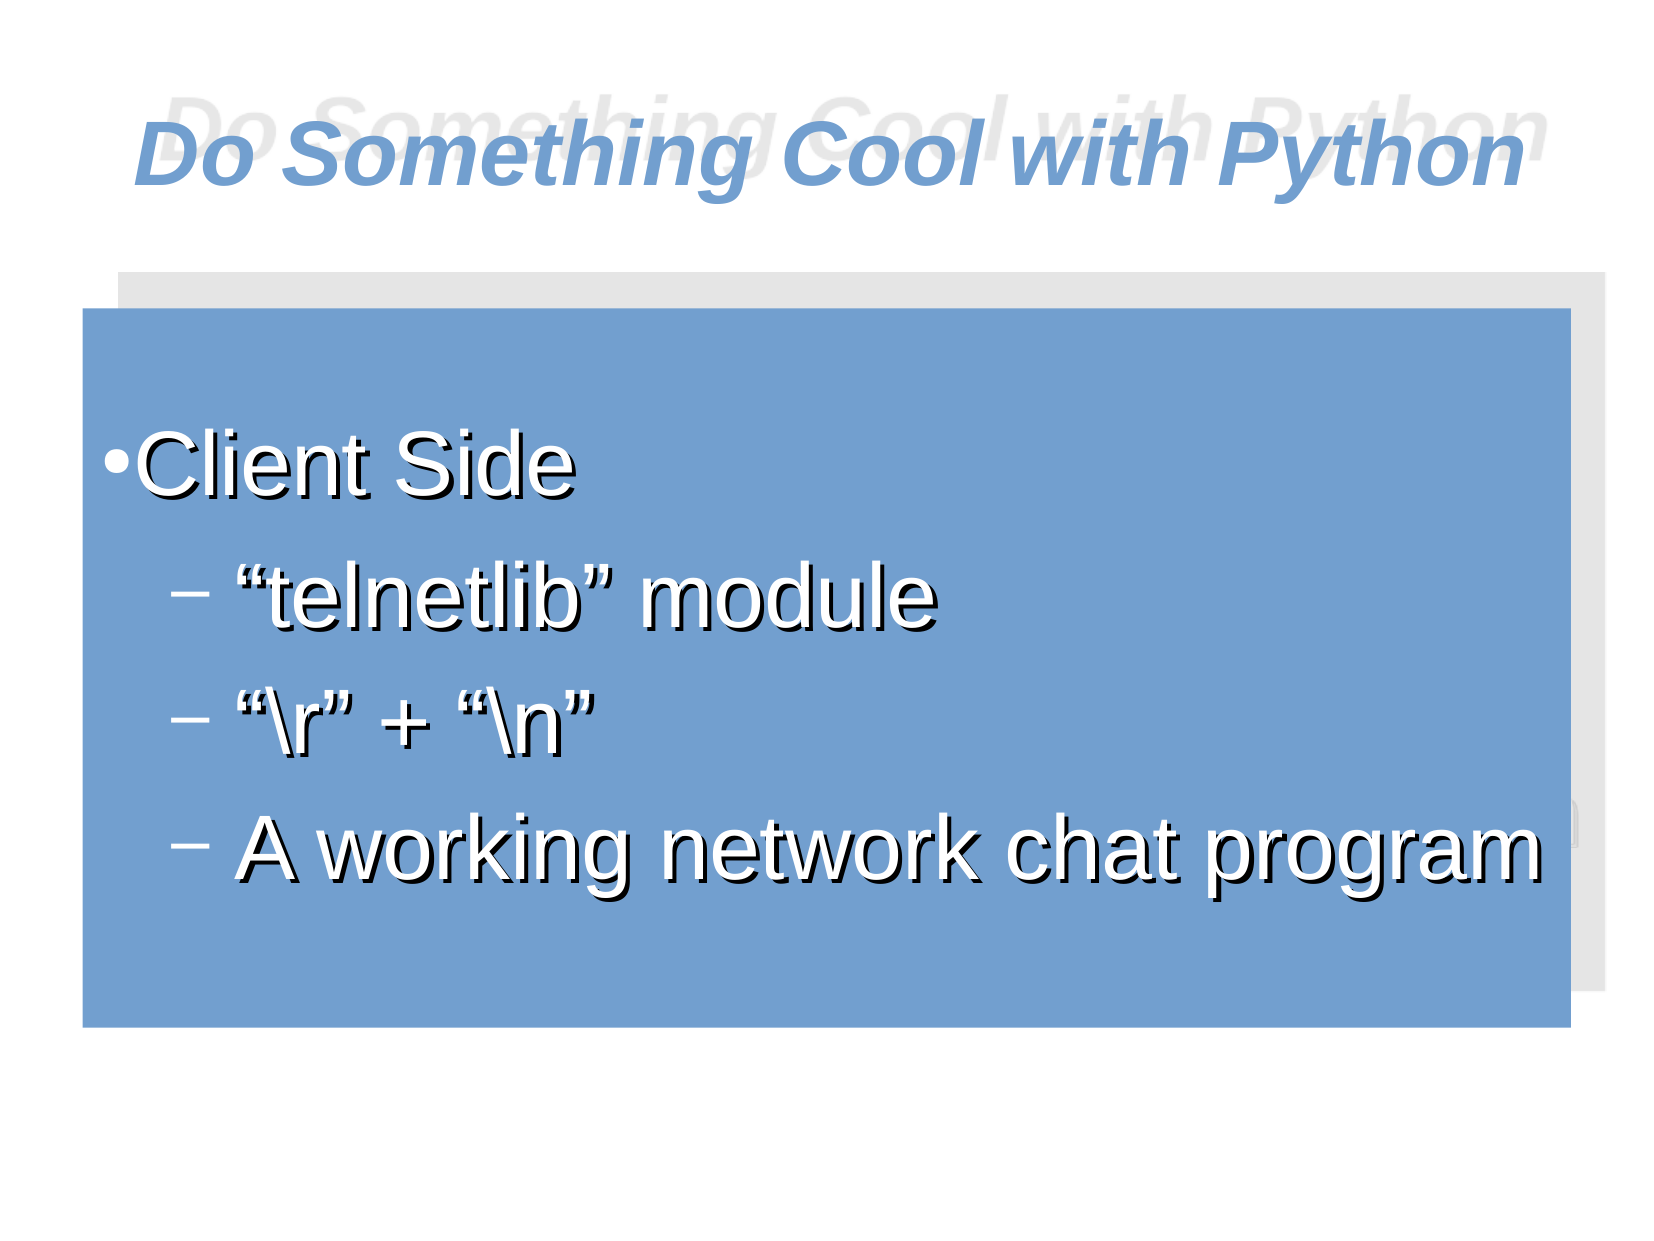

# Do Something Cool with Python
Client Side
 “telnetlib” module
 “\r” + “\n”
 A working network chat program